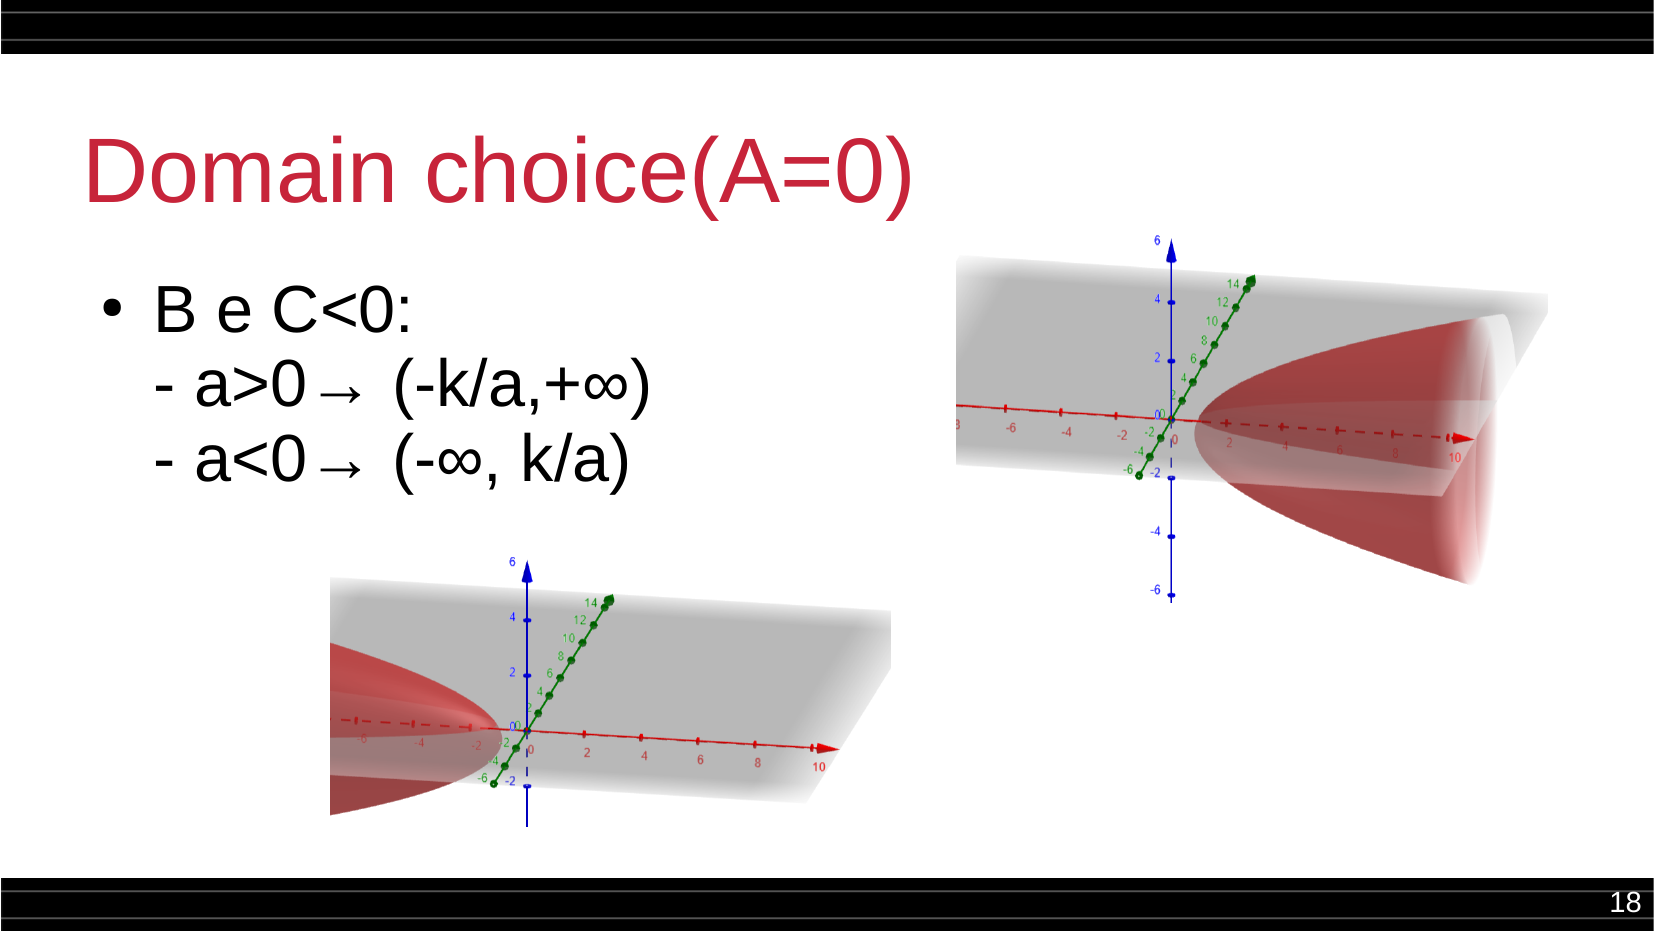

# Domain choice(A=0)
B e C<0:
- a>0→ (-k/a,+∞)
- a<0→ (-∞, k/a)